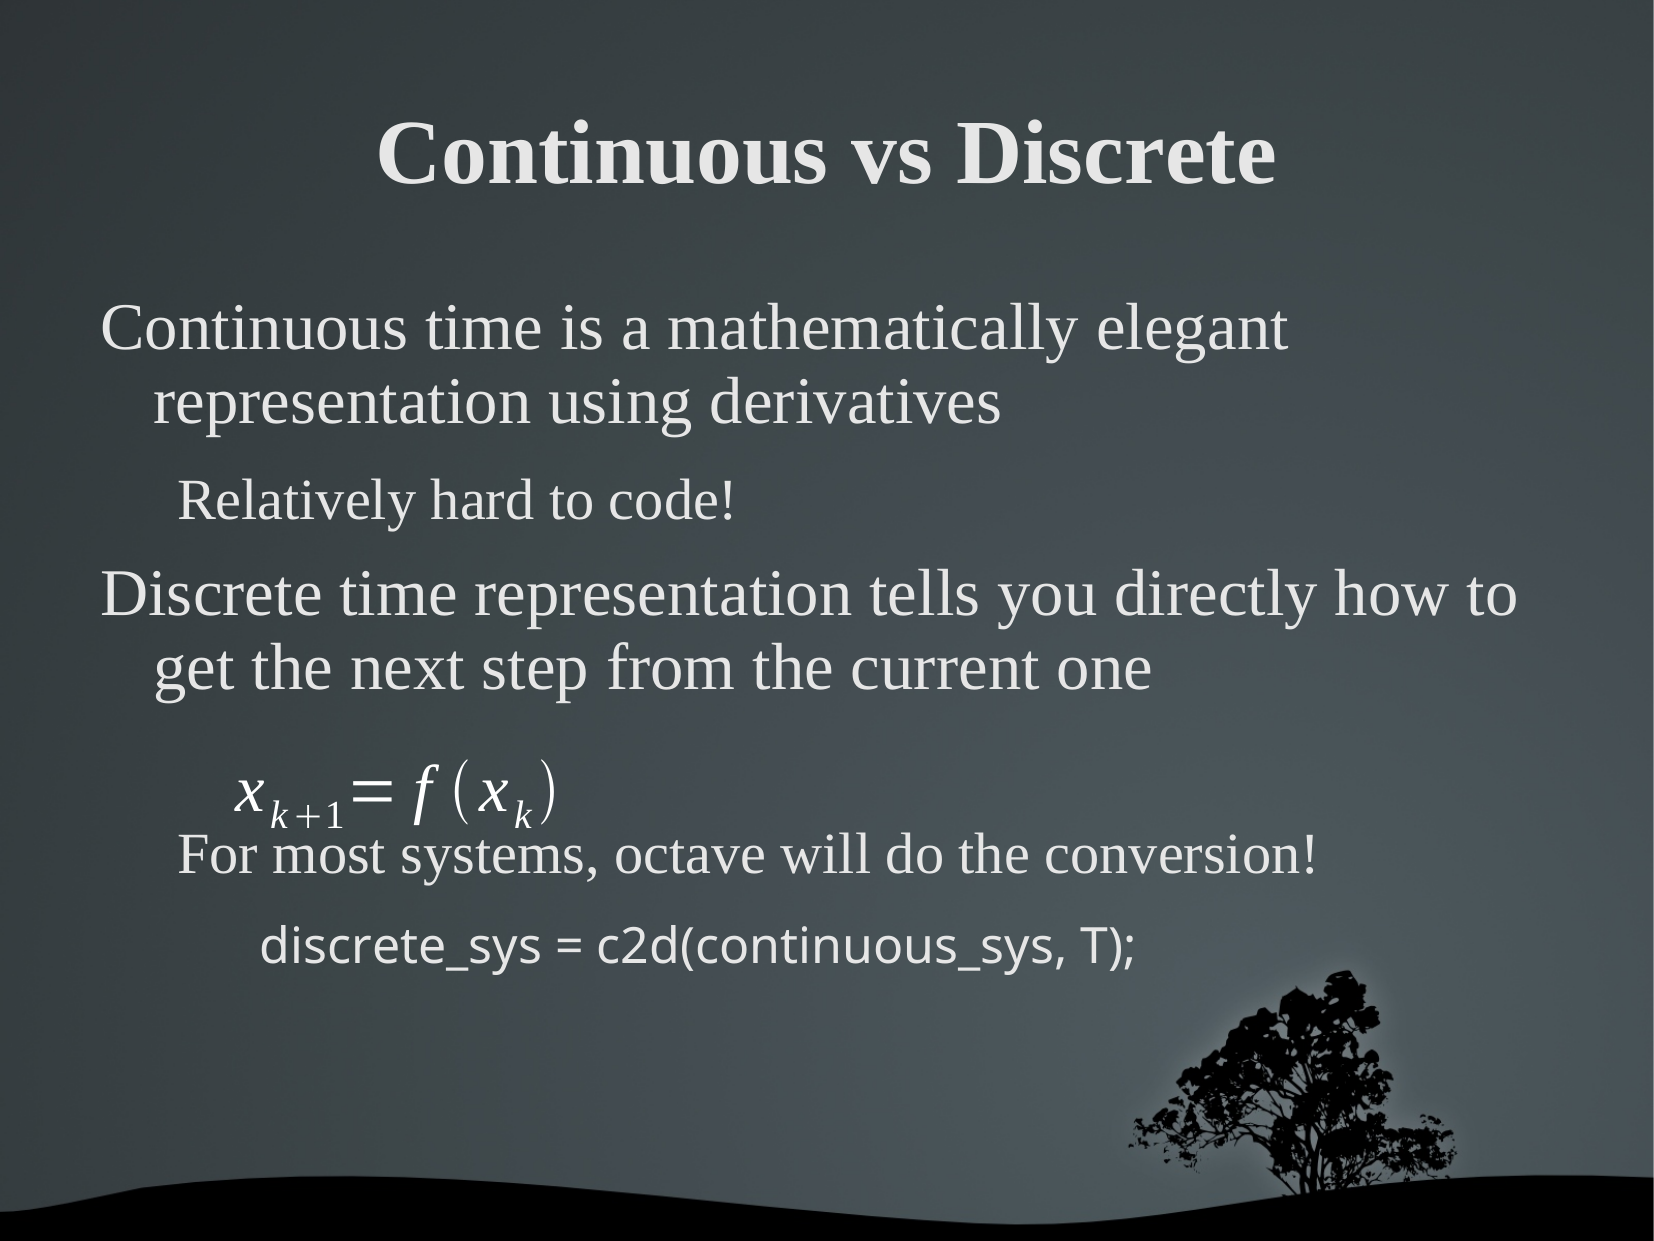

# Continuous vs Discrete
Continuous time is a mathematically elegant representation using derivatives
Relatively hard to code!
Discrete time representation tells you directly how to get the next step from the current one
For most systems, octave will do the conversion!
discrete_sys = c2d(continuous_sys, T);